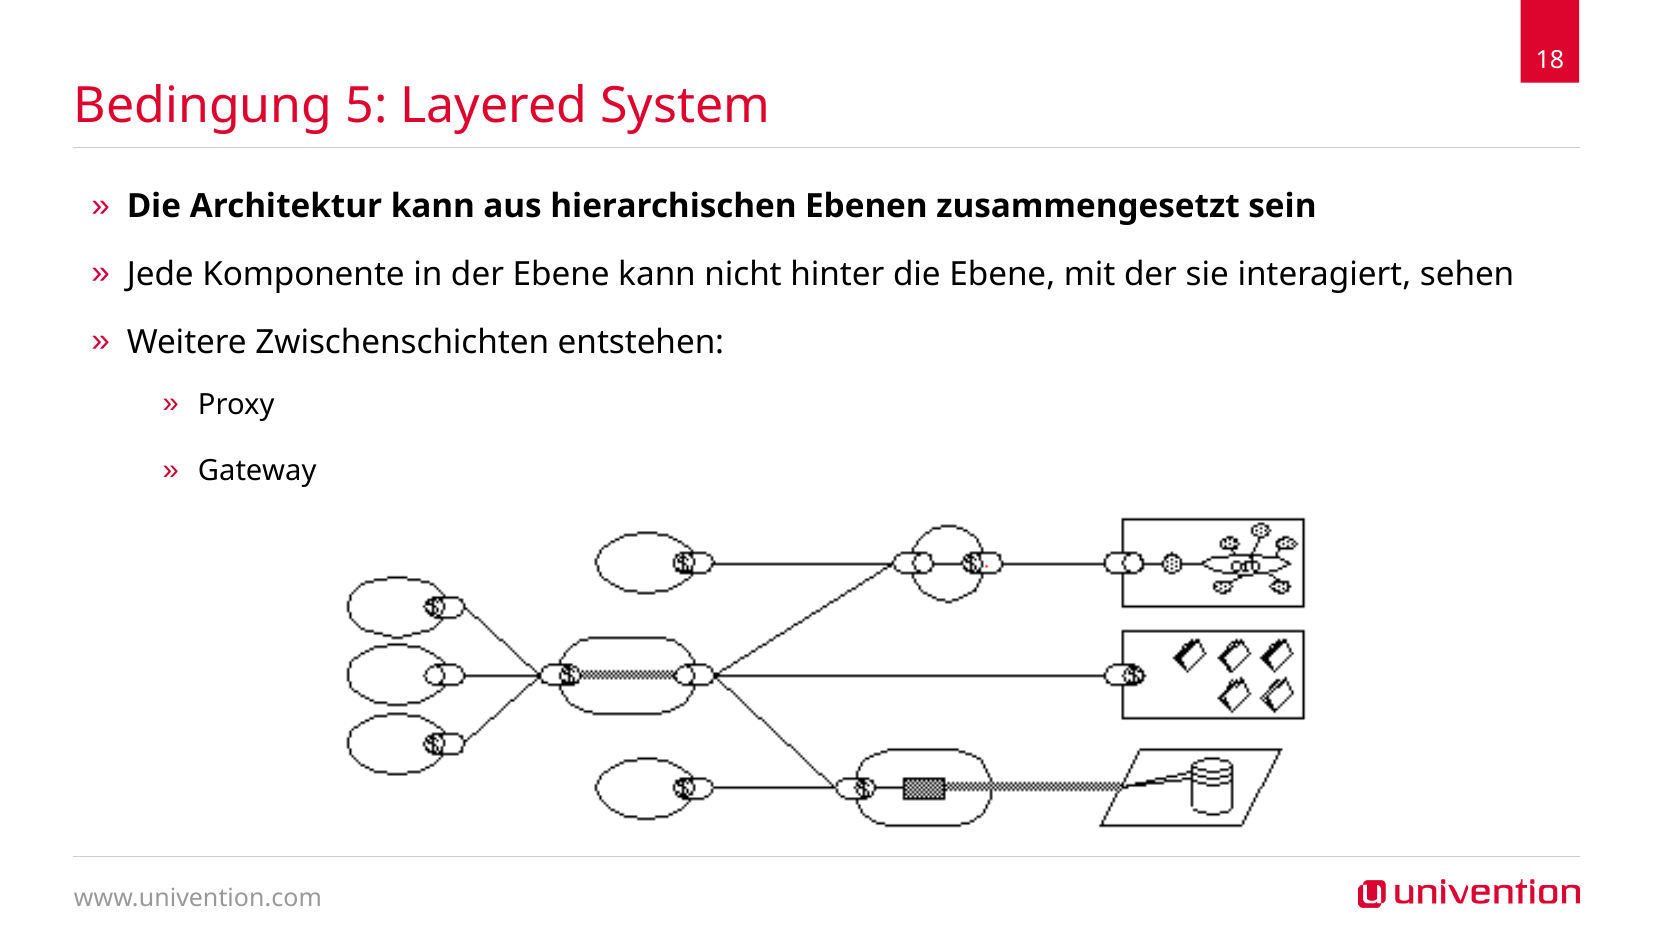

# Bedingung 5: Layered System
Die Architektur kann aus hierarchischen Ebenen zusammengesetzt sein
Jede Komponente in der Ebene kann nicht hinter die Ebene, mit der sie interagiert, sehen
Weitere Zwischenschichten entstehen:
Proxy
Gateway